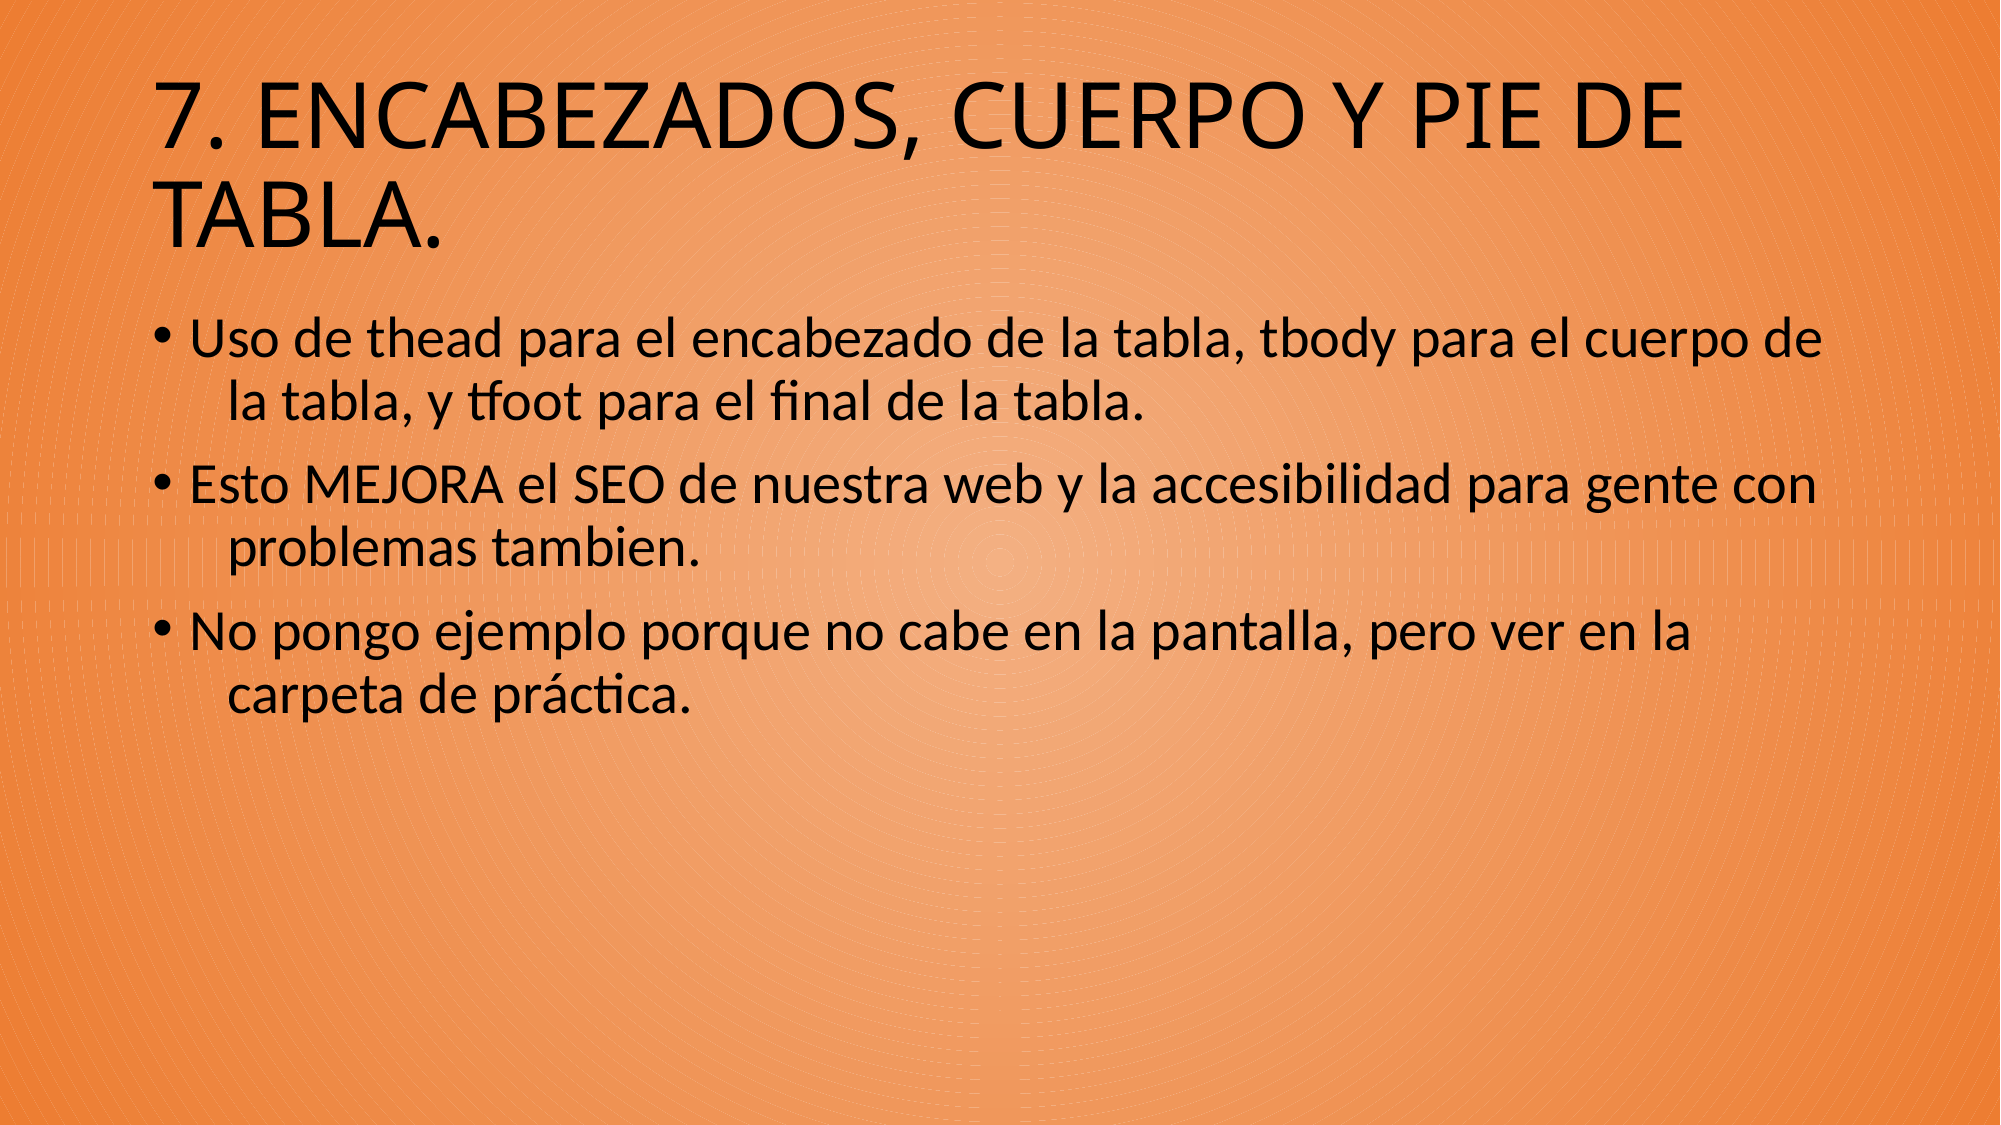

# 7. ENCABEZADOS, CUERPO Y PIE DE TABLA.
Uso de thead para el encabezado de la tabla, tbody para el cuerpo de la tabla, y tfoot para el final de la tabla.
Esto MEJORA el SEO de nuestra web y la accesibilidad para gente con problemas tambien.
No pongo ejemplo porque no cabe en la pantalla, pero ver en la carpeta de práctica.